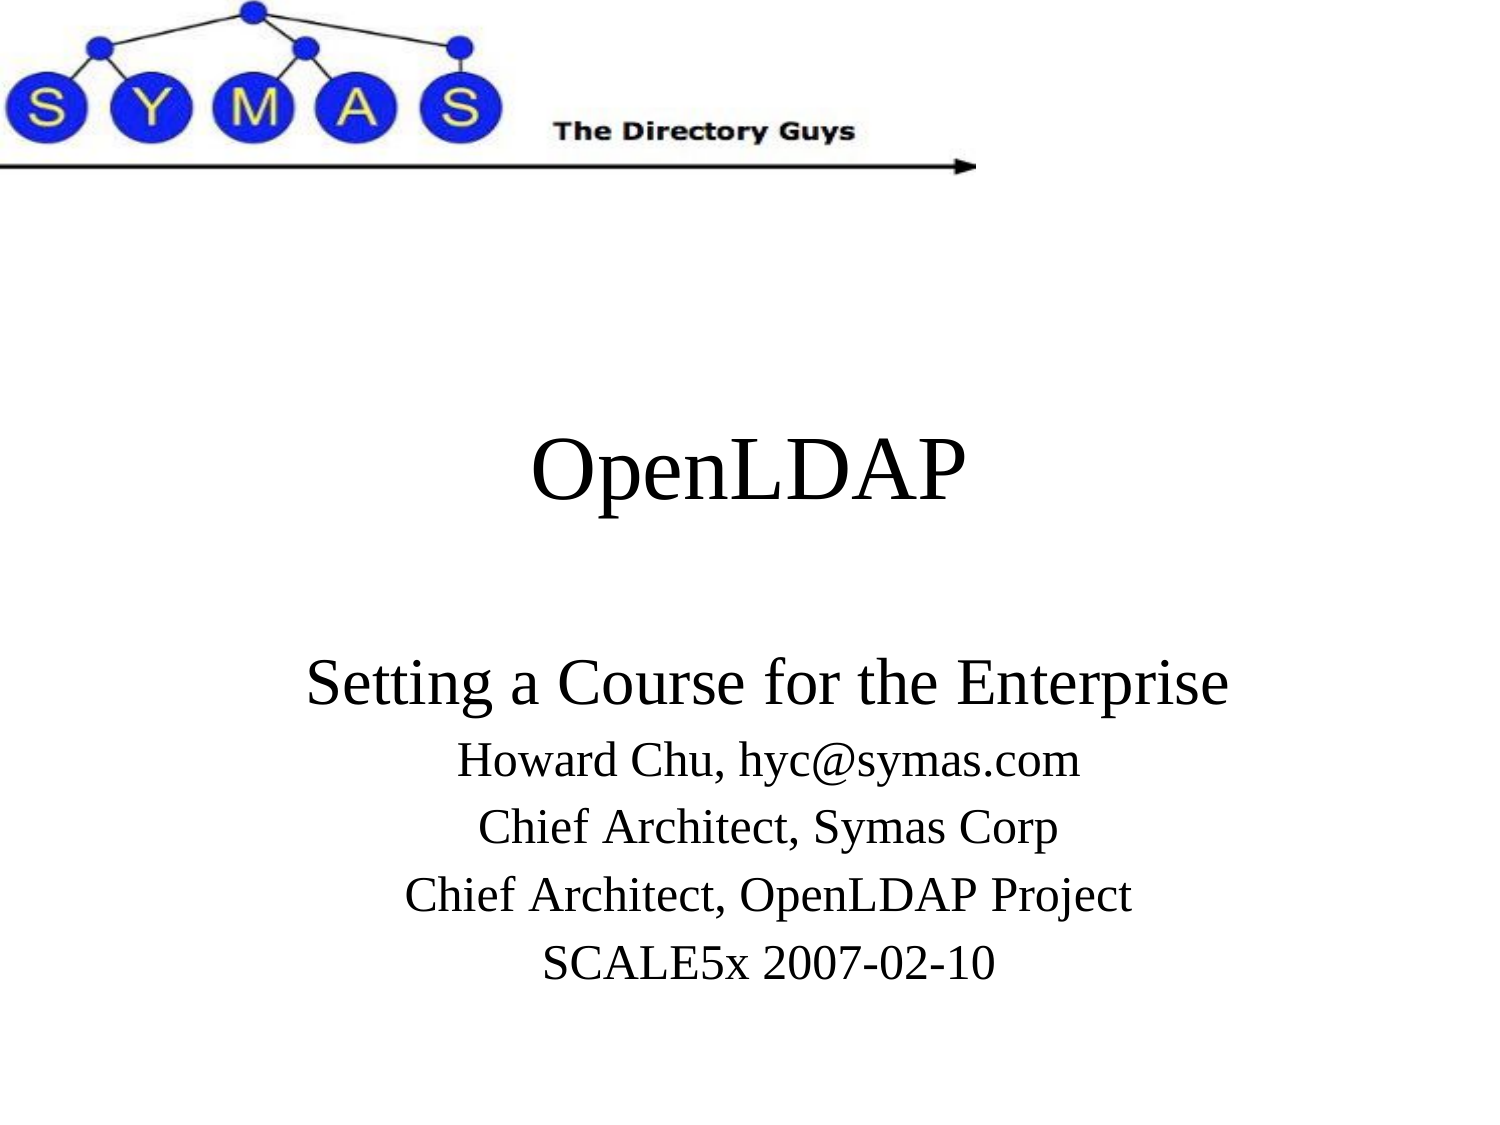

# OpenLDAP
Setting a Course for the Enterprise
Howard Chu, hyc@symas.com
Chief Architect, Symas Corp
Chief Architect, OpenLDAP Project
SCALE5x 2007-02-10